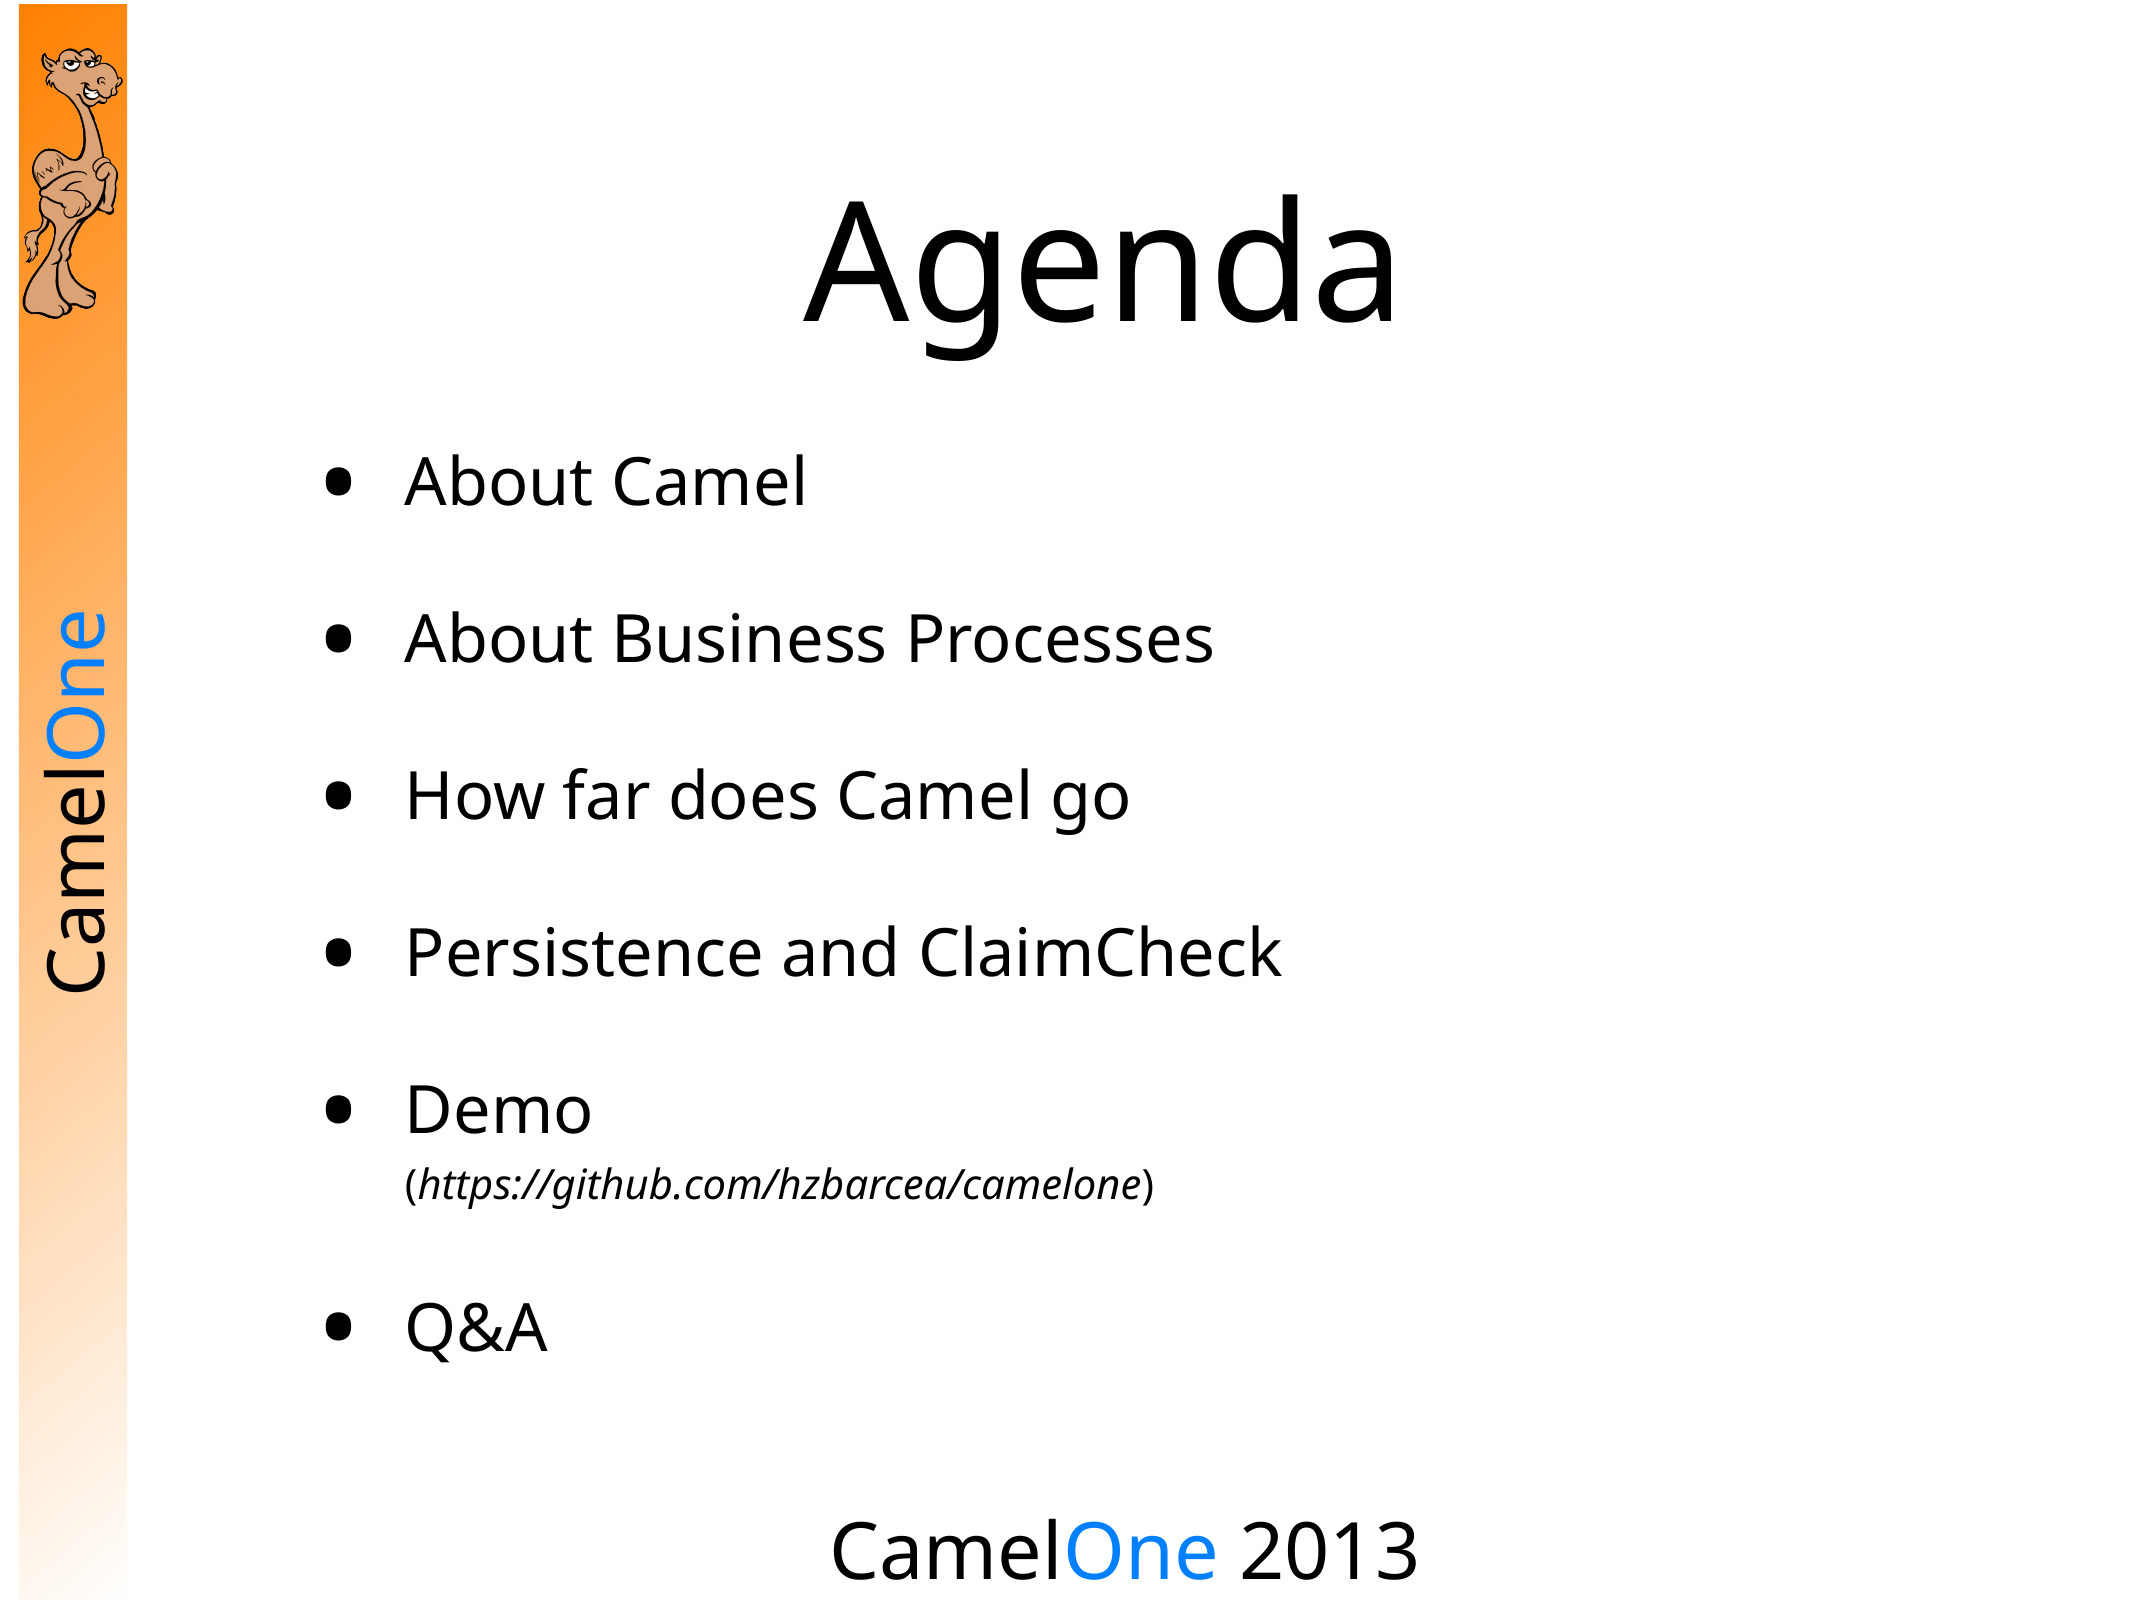

# Agenda
About Camel
About Business Processes
How far does Camel go
Persistence and ClaimCheck
Demo
(https://github.com/hzbarcea/camelone)
Q&A